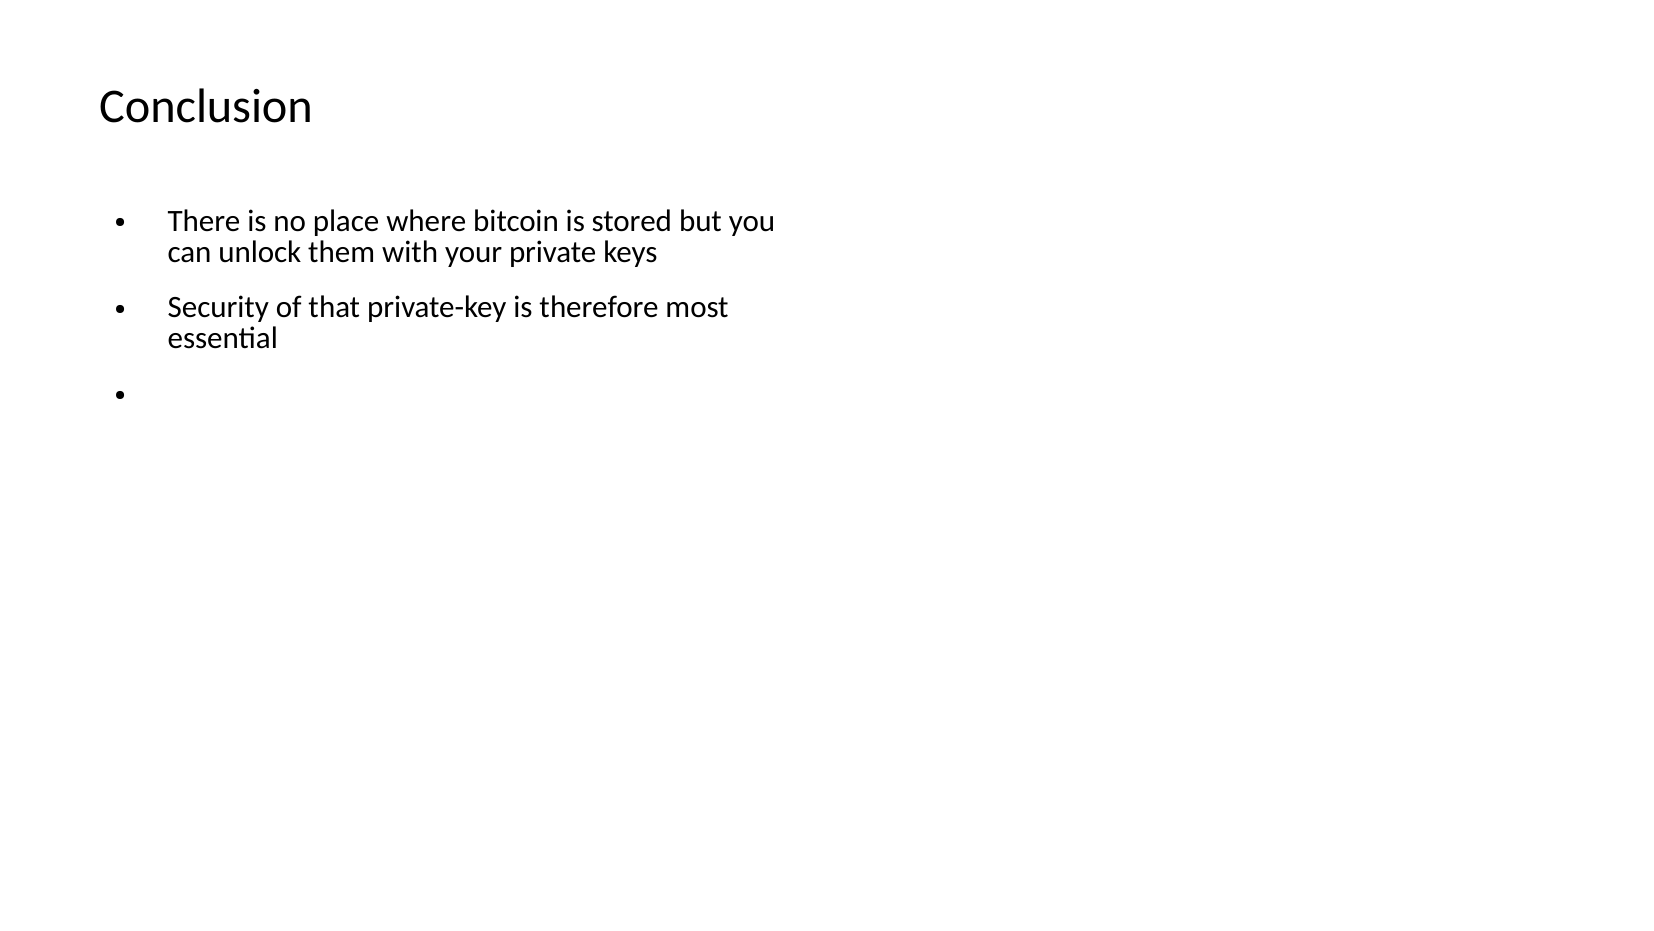

# Conclusion
There is no place where bitcoin is stored but you can unlock them with your private keys
Security of that private-key is therefore most essential